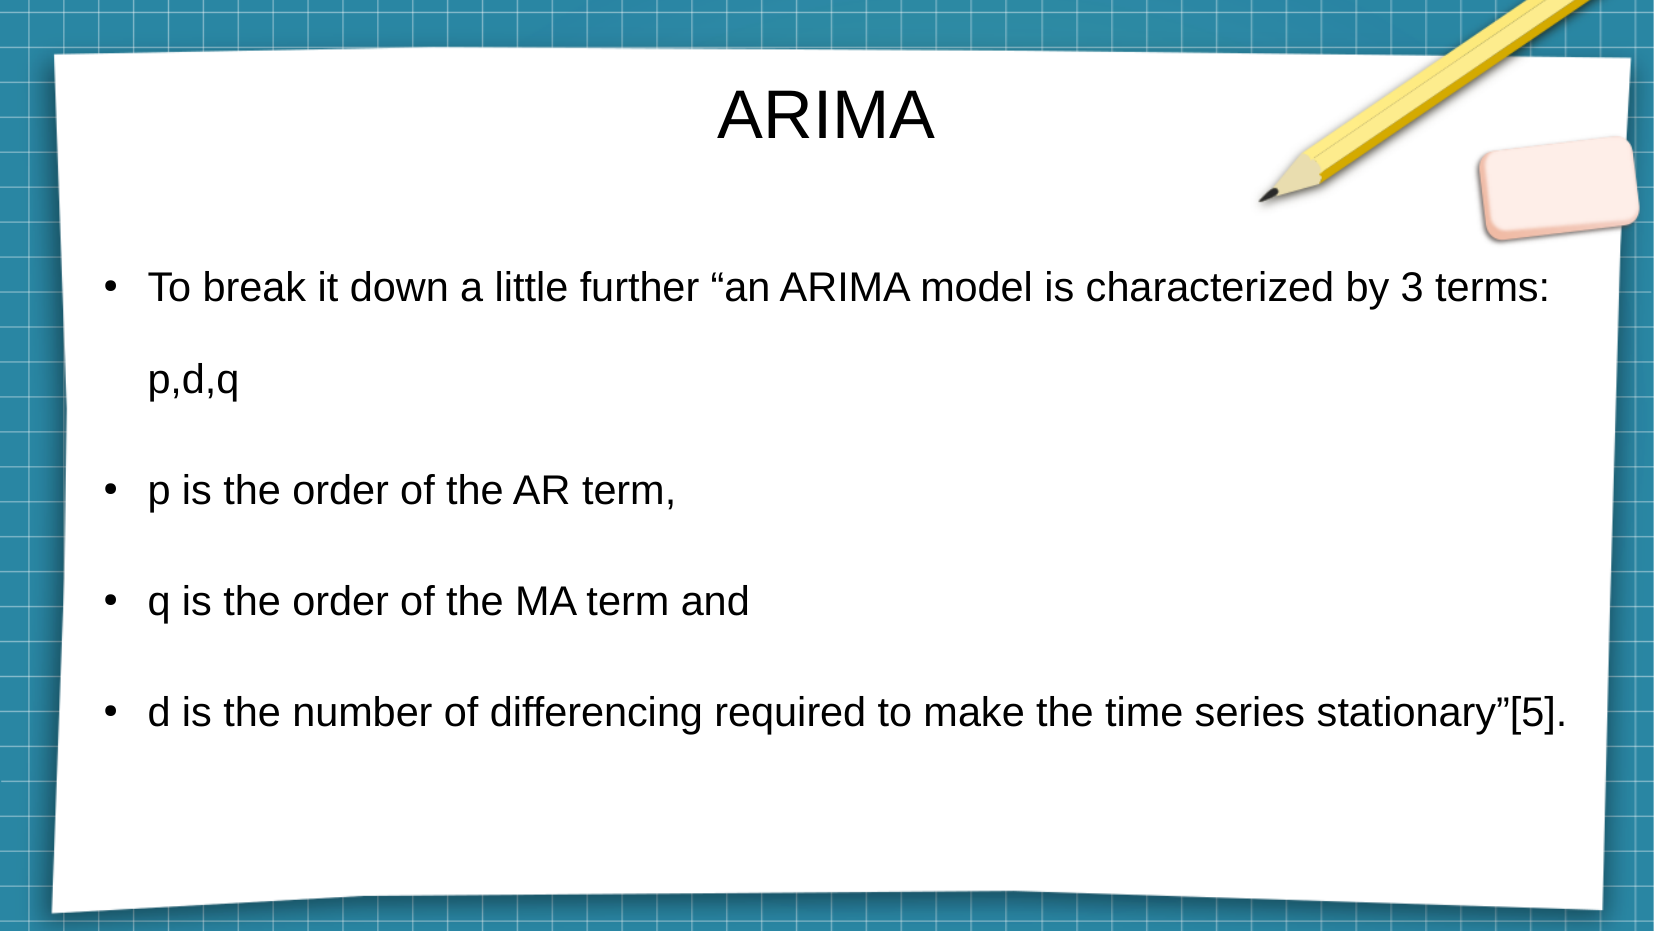

# ARIMA
To break it down a little further “an ARIMA model is characterized by 3 terms: p,d,q
p is the order of the AR term,
q is the order of the MA term and
d is the number of differencing required to make the time series stationary”[5].